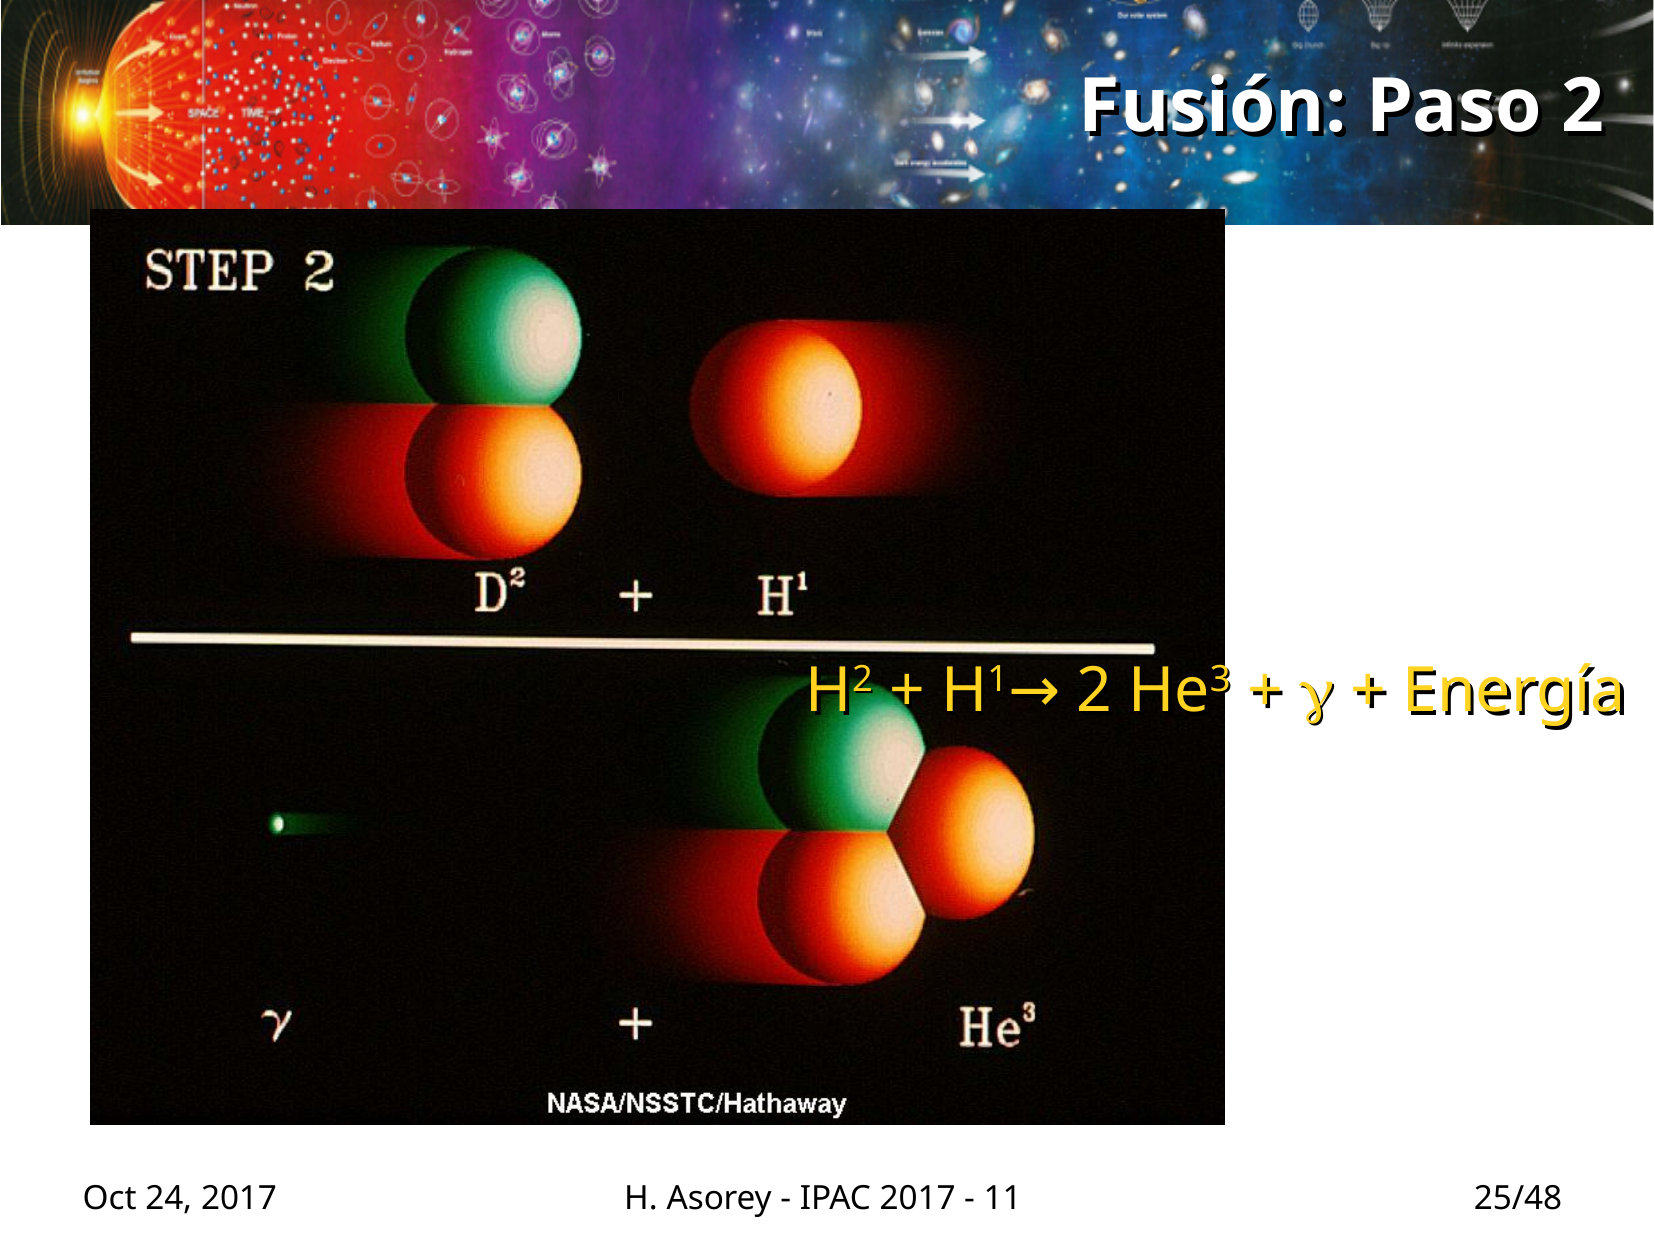

# Fusión: Paso 2
H2 + H1→ 2 He3 + g + Energía
Oct 24, 2017
H. Asorey - IPAC 2017 - 11
25